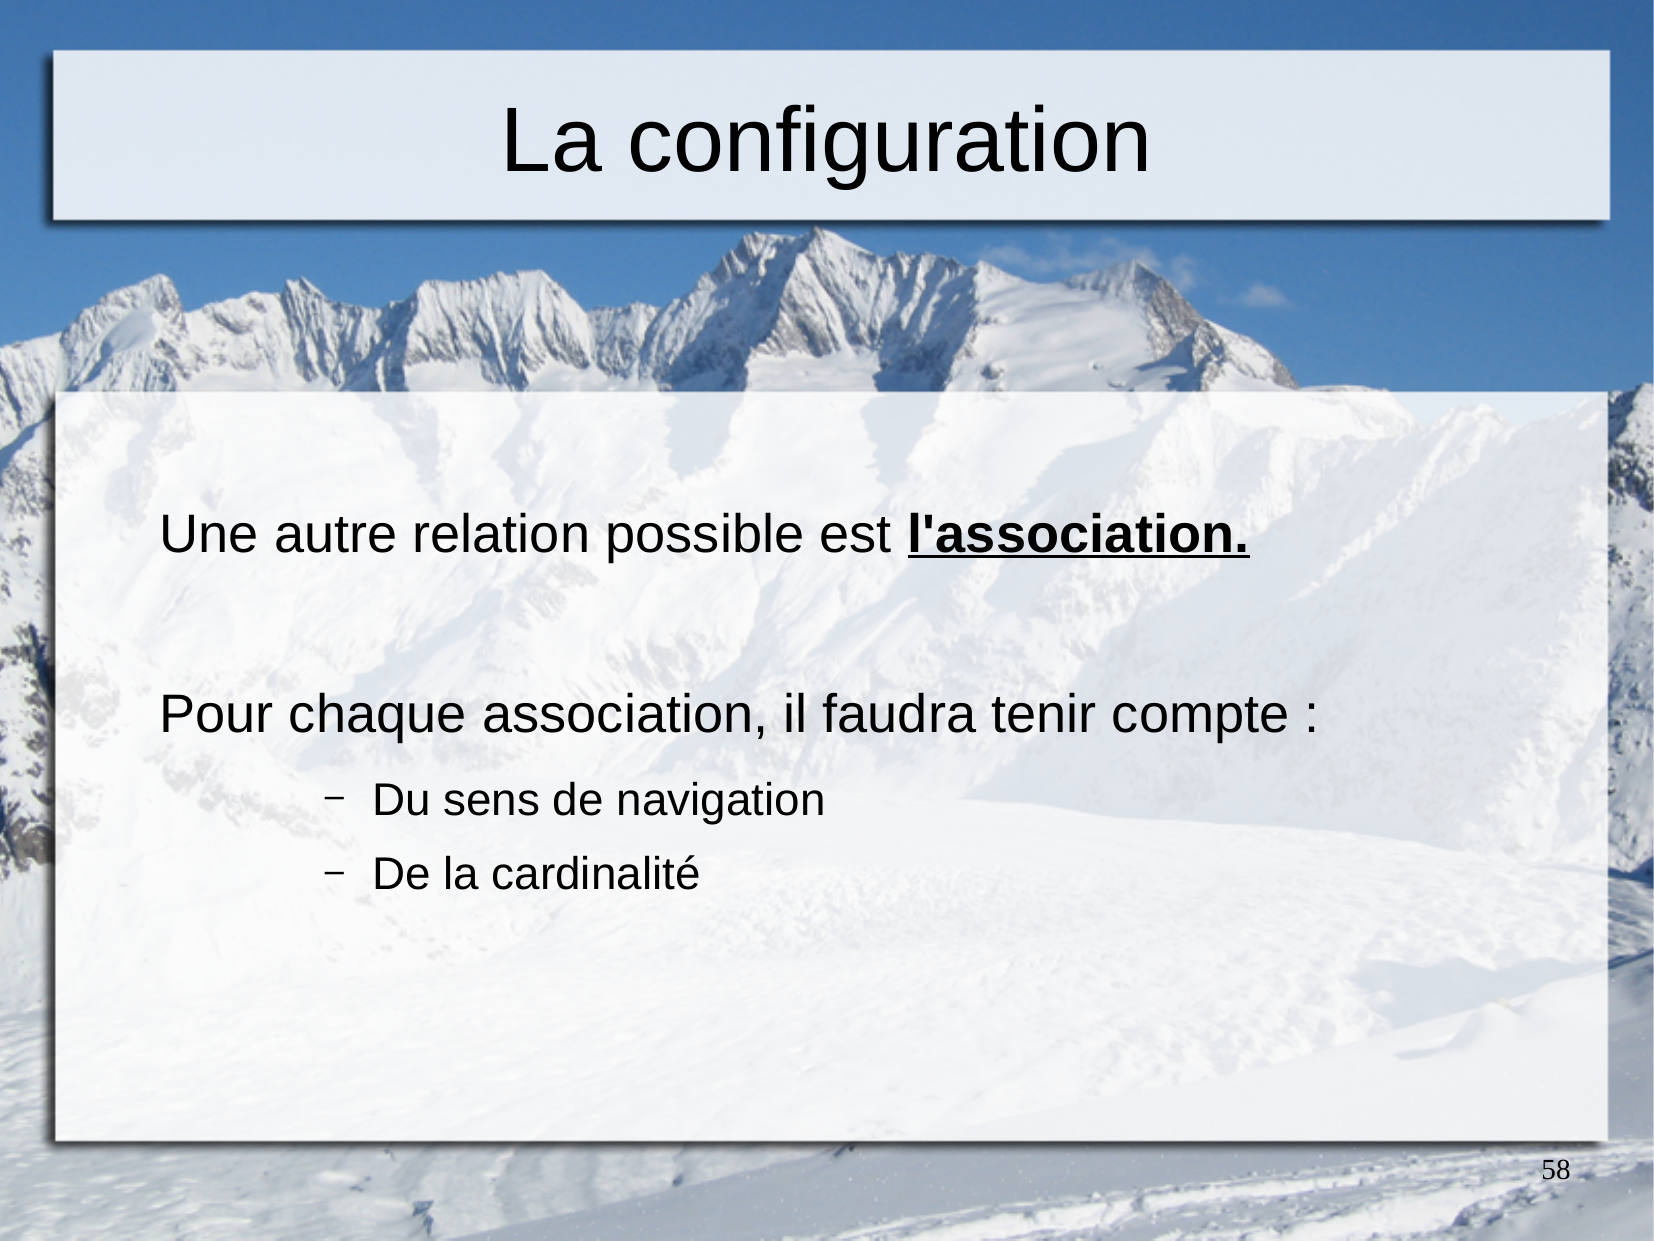

# La configuration
Une autre relation possible est l'association.
Pour chaque association, il faudra tenir compte :
Du sens de navigation
De la cardinalité
58